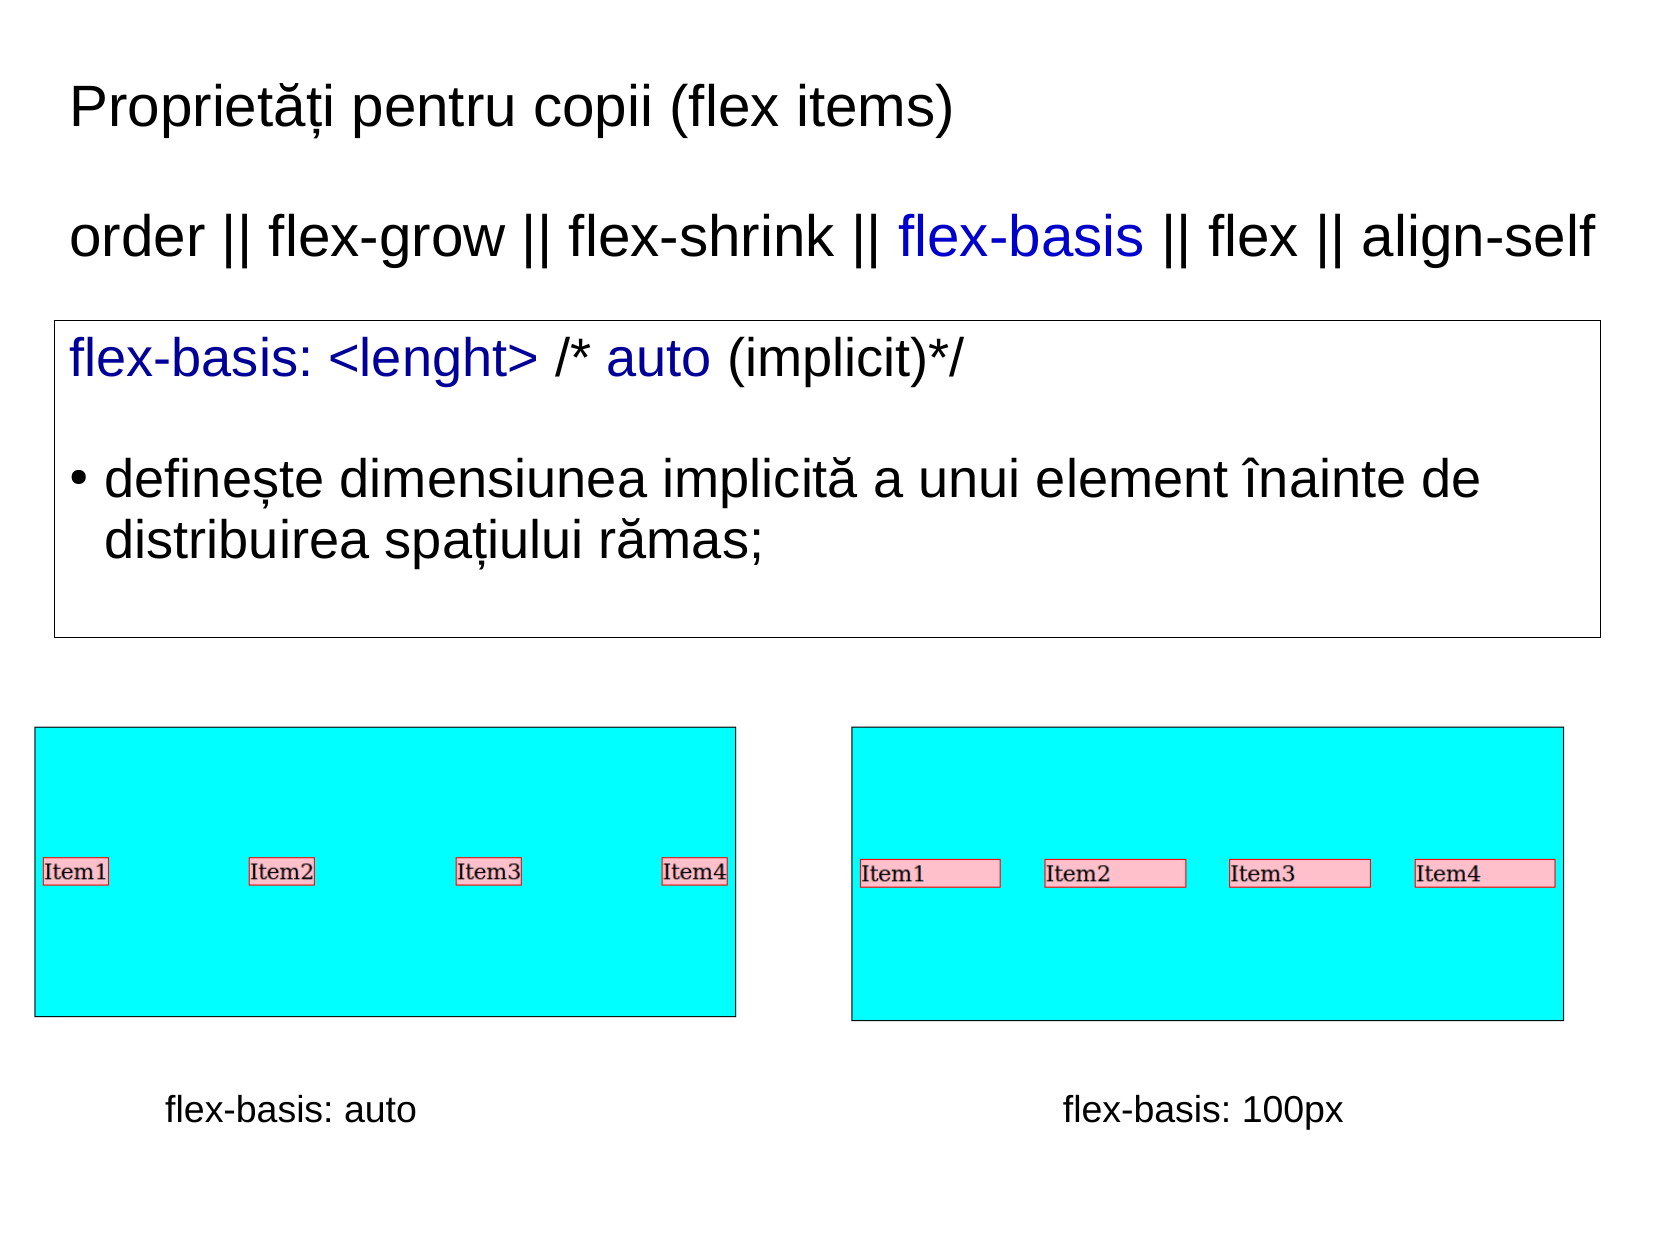

Proprietăți pentru copii (flex items)
order || flex-grow || flex-shrink || flex-basis || flex || align-self
flex-basis: <lenght> /* auto (implicit)*/
definește dimensiunea implicită a unui element înainte de distribuirea spațiului rămas;
flex-basis: auto
flex-basis: 100px